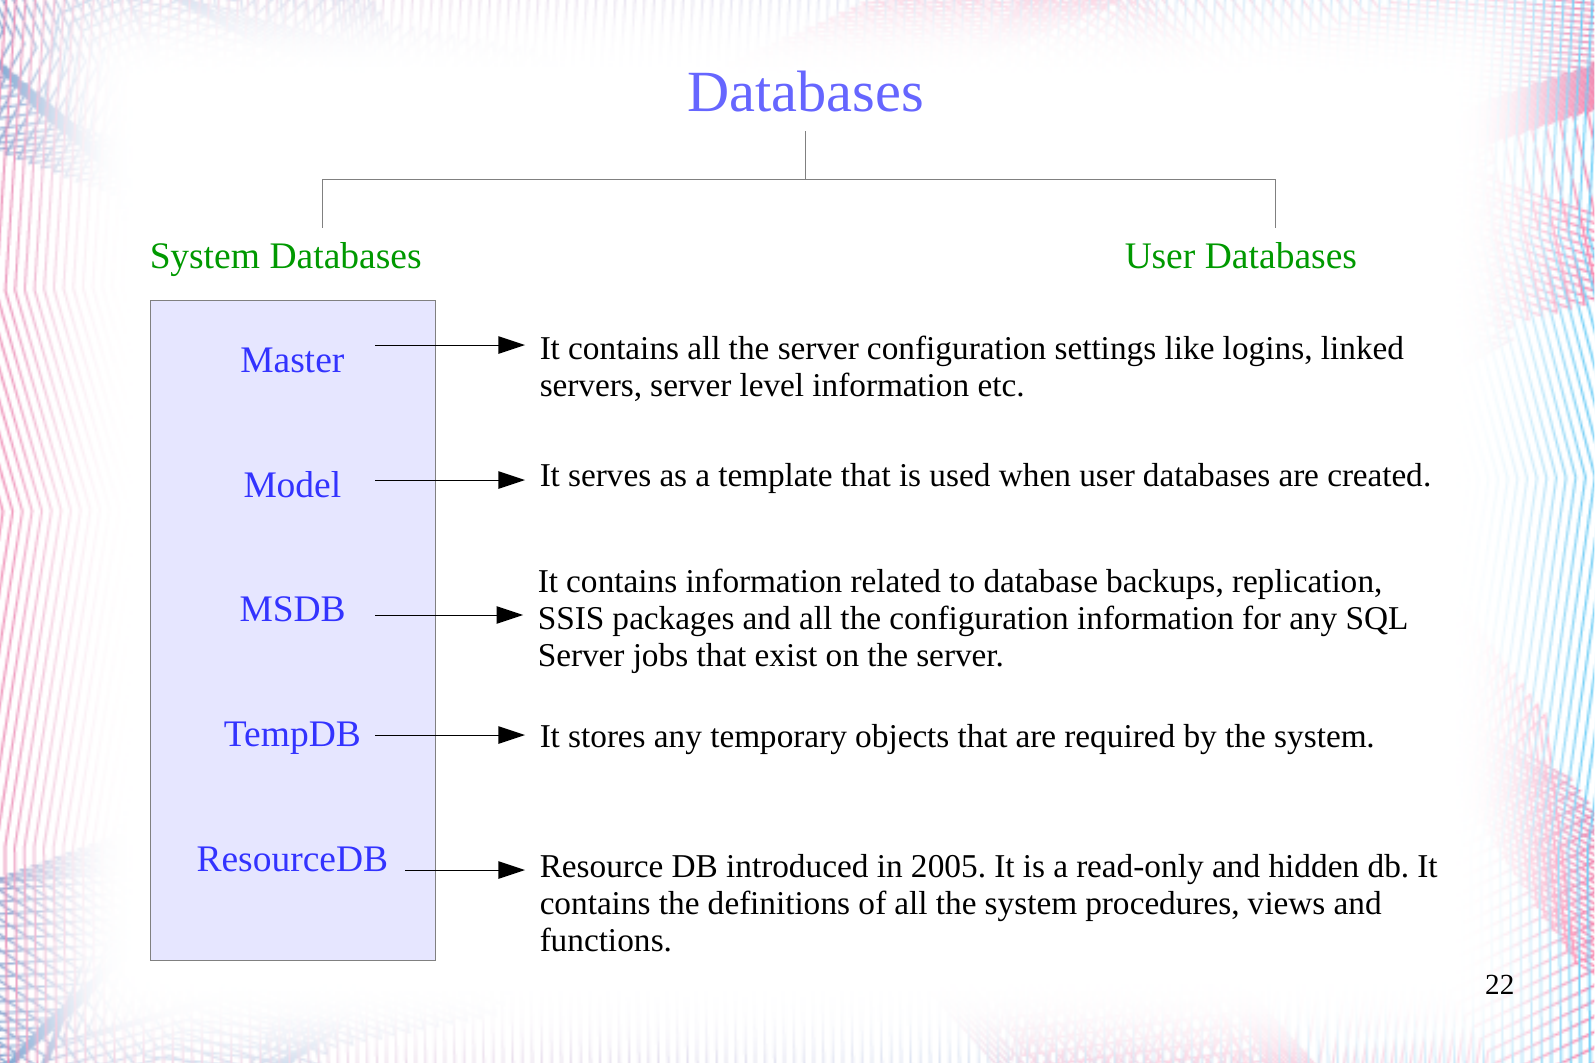

Databases
System Databases
User Databases
Master
Model
MSDB
TempDB
ResourceDB
It contains all the server configuration settings like logins, linked servers, server level information etc.
It serves as a template that is used when user databases are created.
It contains information related to database backups, replication, SSIS packages and all the configuration information for any SQL Server jobs that exist on the server.
It stores any temporary objects that are required by the system.
Resource DB introduced in 2005. It is a read-only and hidden db. It contains the definitions of all the system procedures, views and functions.
22